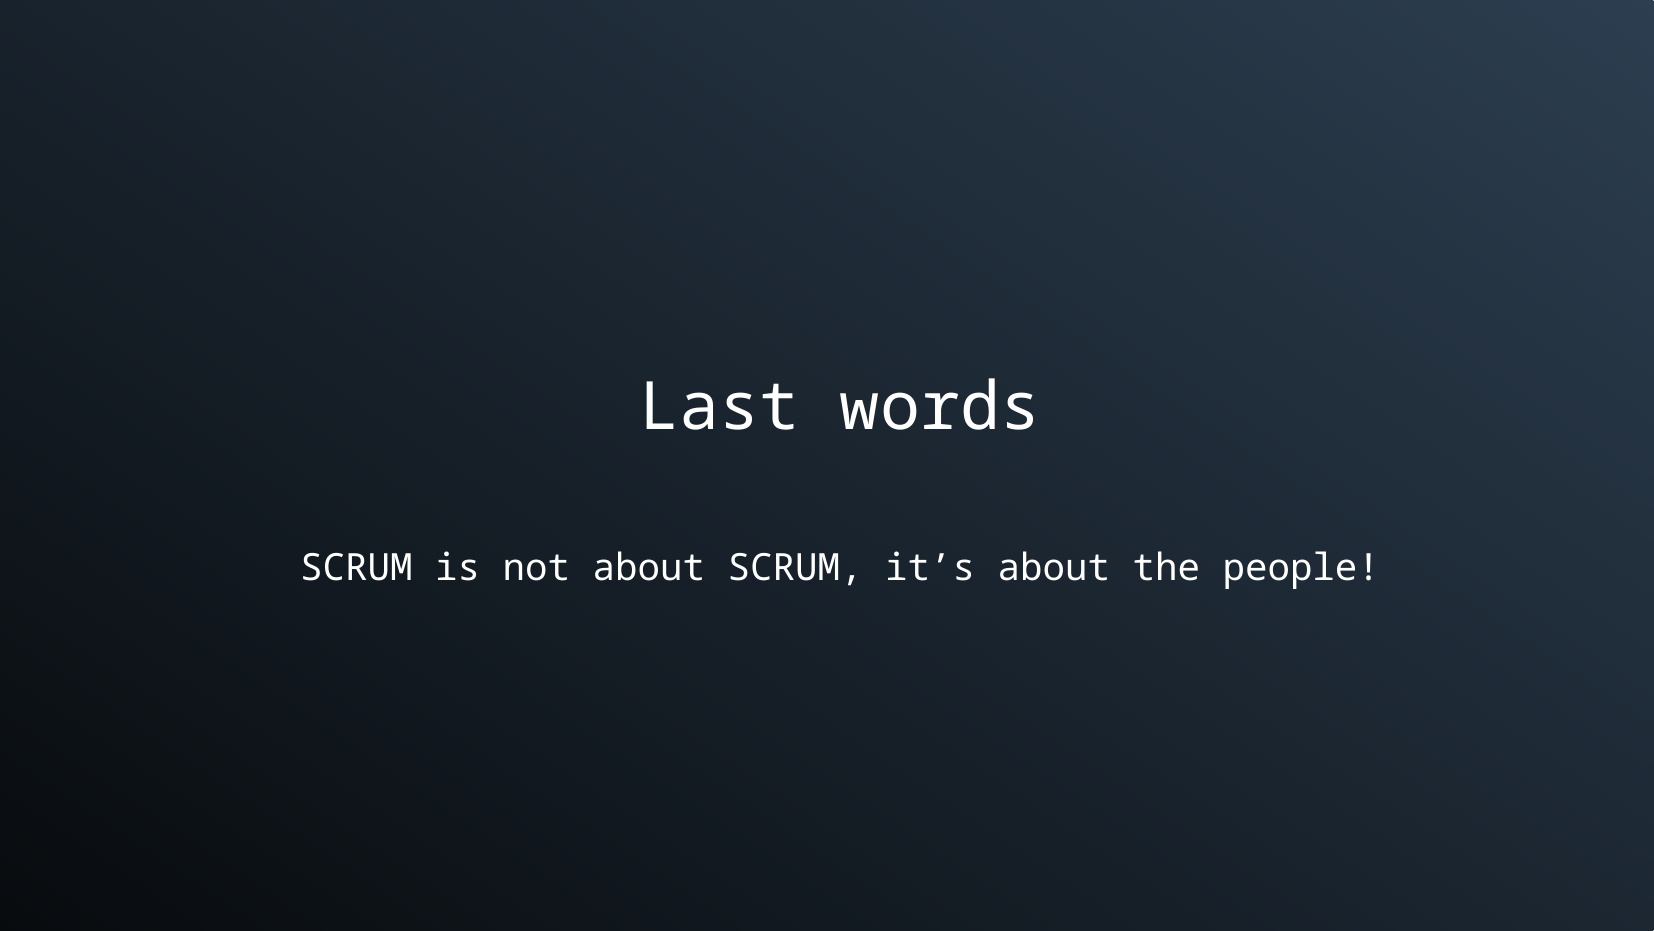

# Last words
SCRUM is not about SCRUM, it’s about the people!